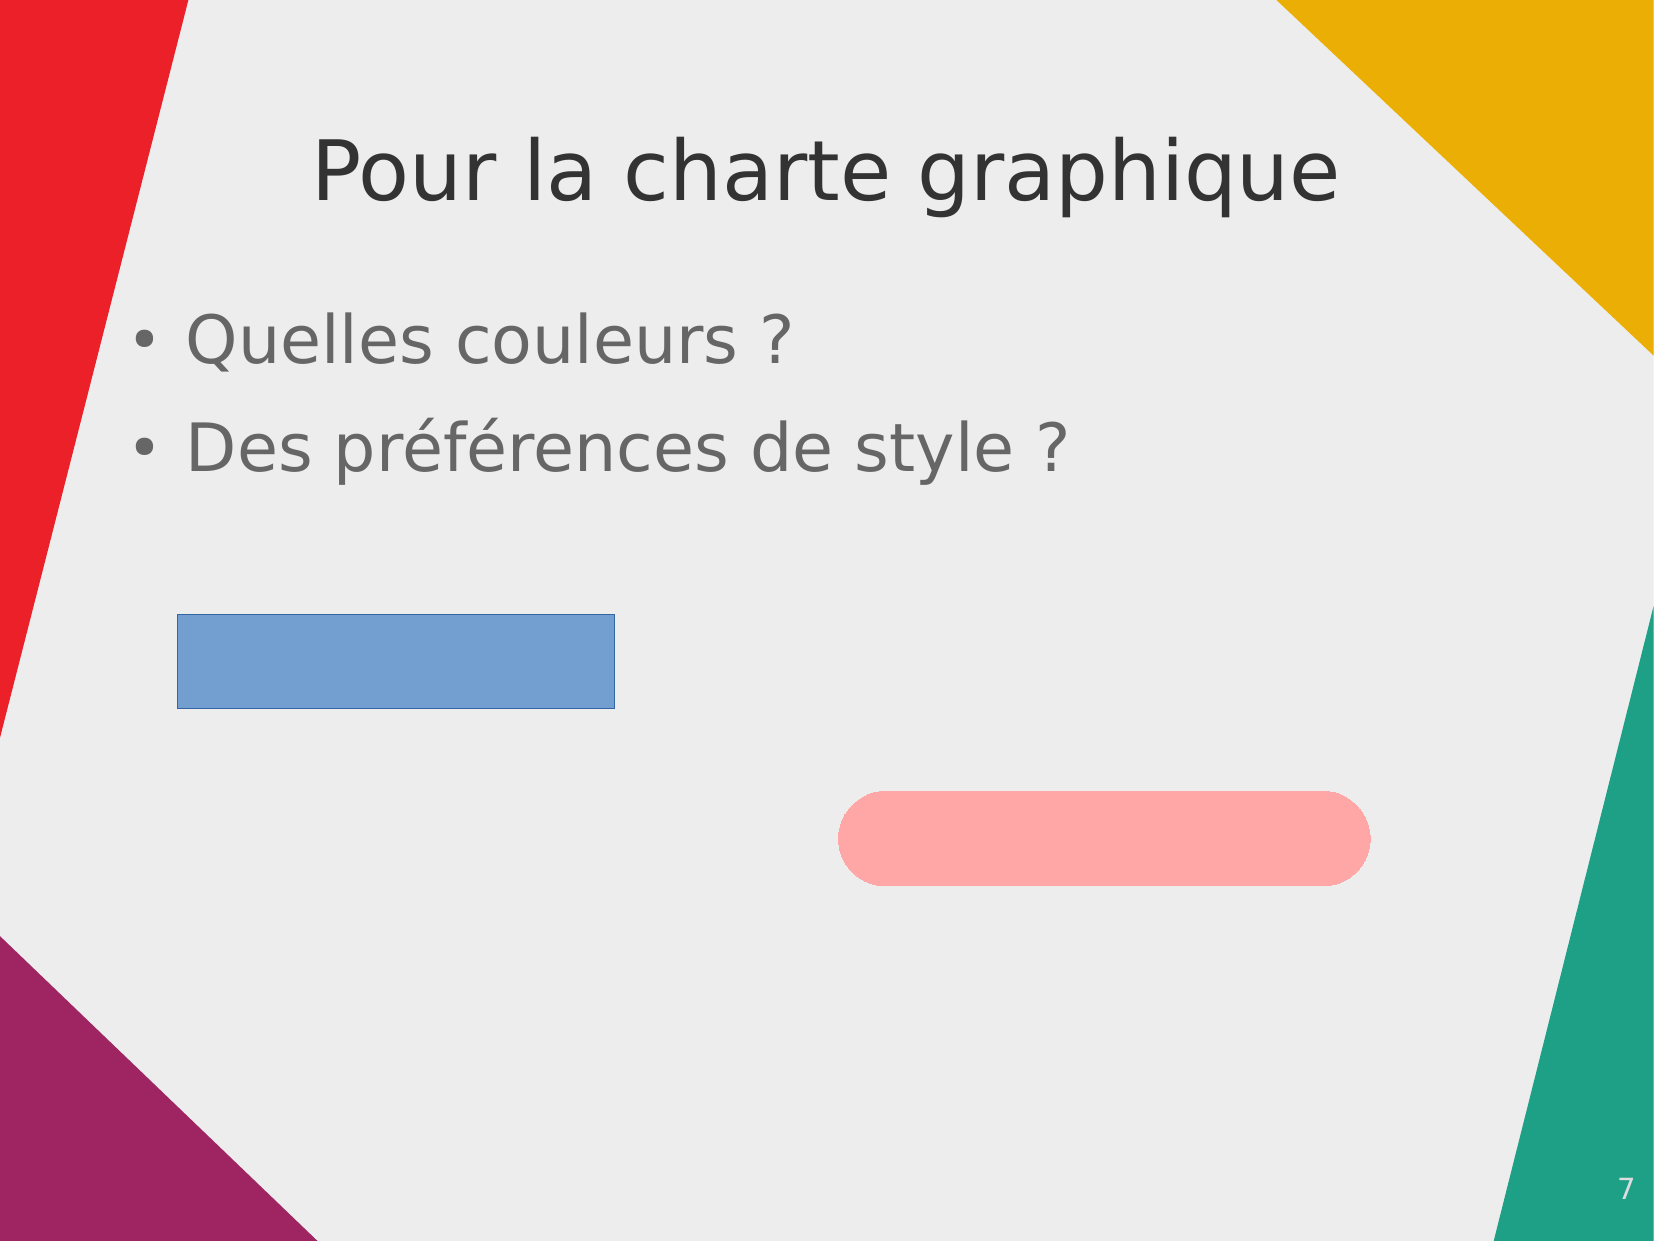

# Pour la charte graphique
Quelles couleurs ?
Des préférences de style ?
7